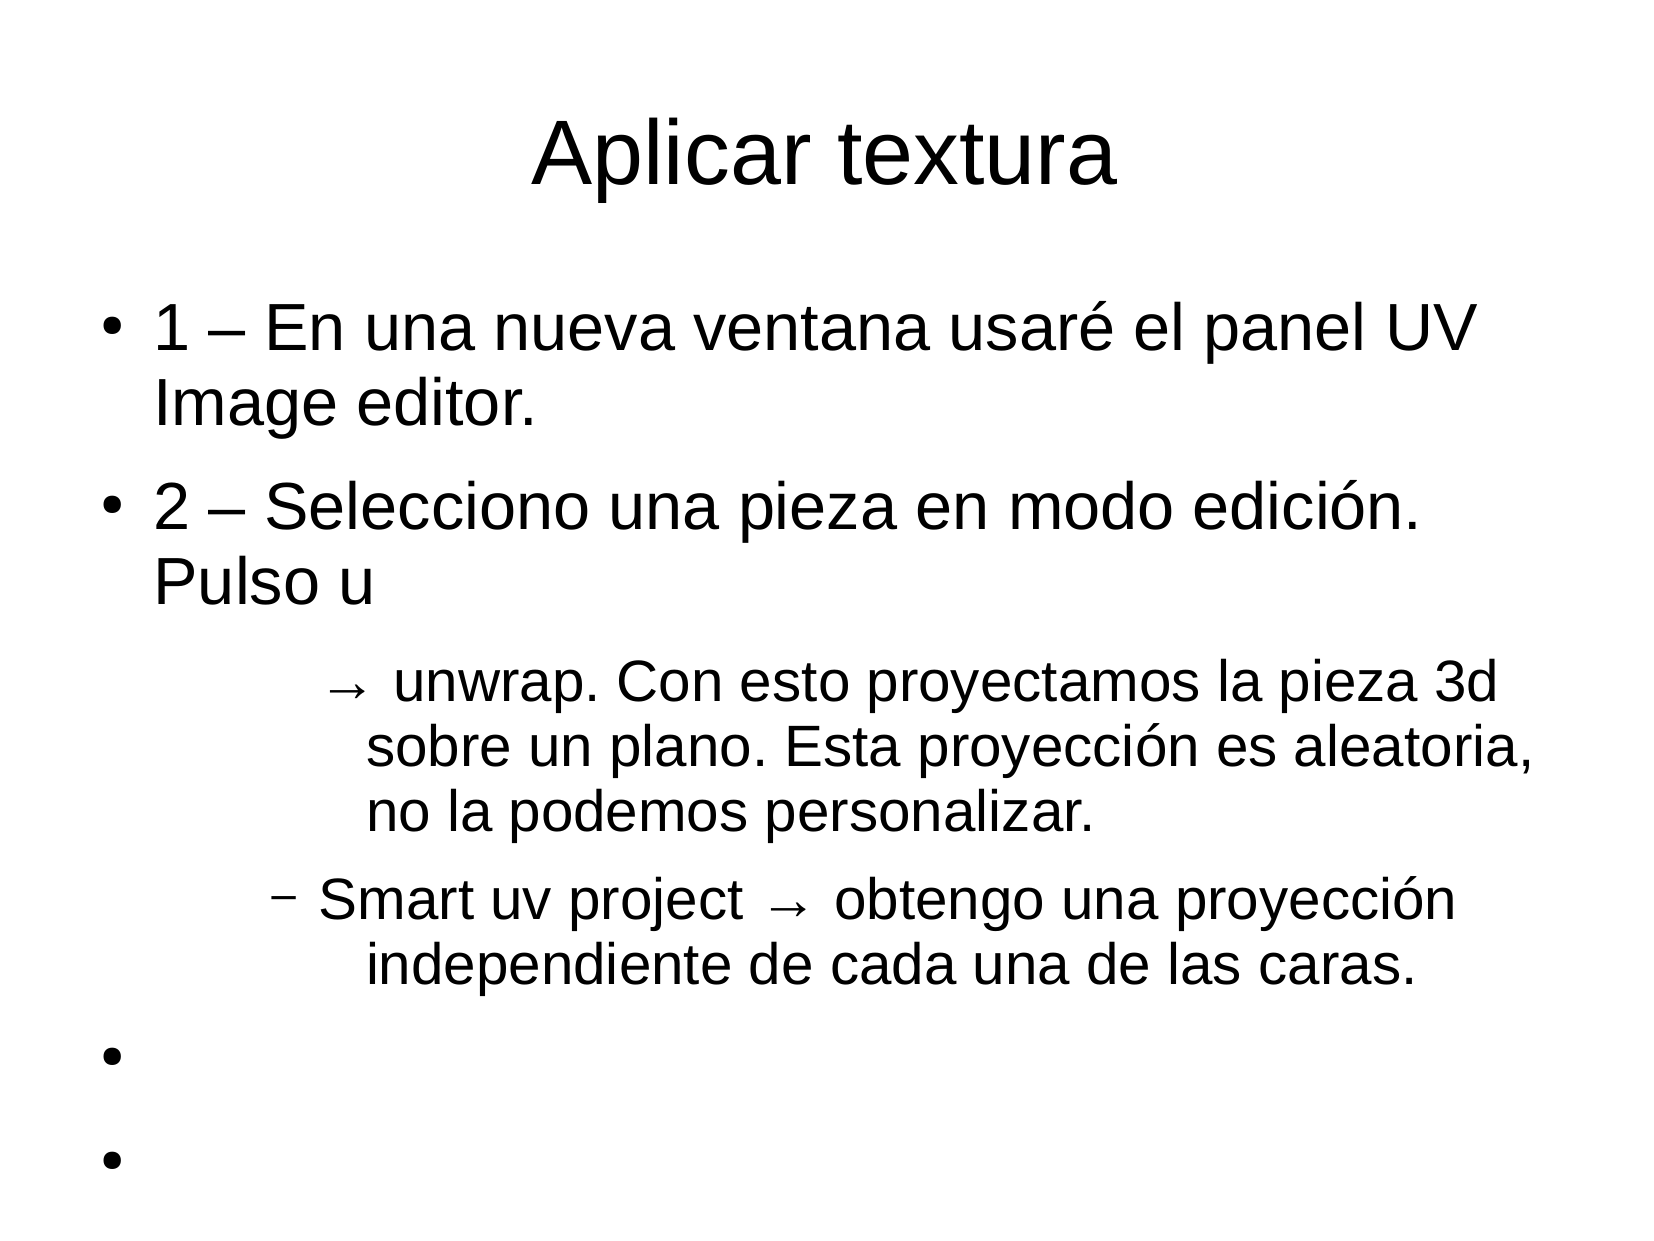

# Aplicar textura
1 – En una nueva ventana usaré el panel UV Image editor.
2 – Selecciono una pieza en modo edición. Pulso u
→ unwrap. Con esto proyectamos la pieza 3d sobre un plano. Esta proyección es aleatoria, no la podemos personalizar.
Smart uv project → obtengo una proyección independiente de cada una de las caras.